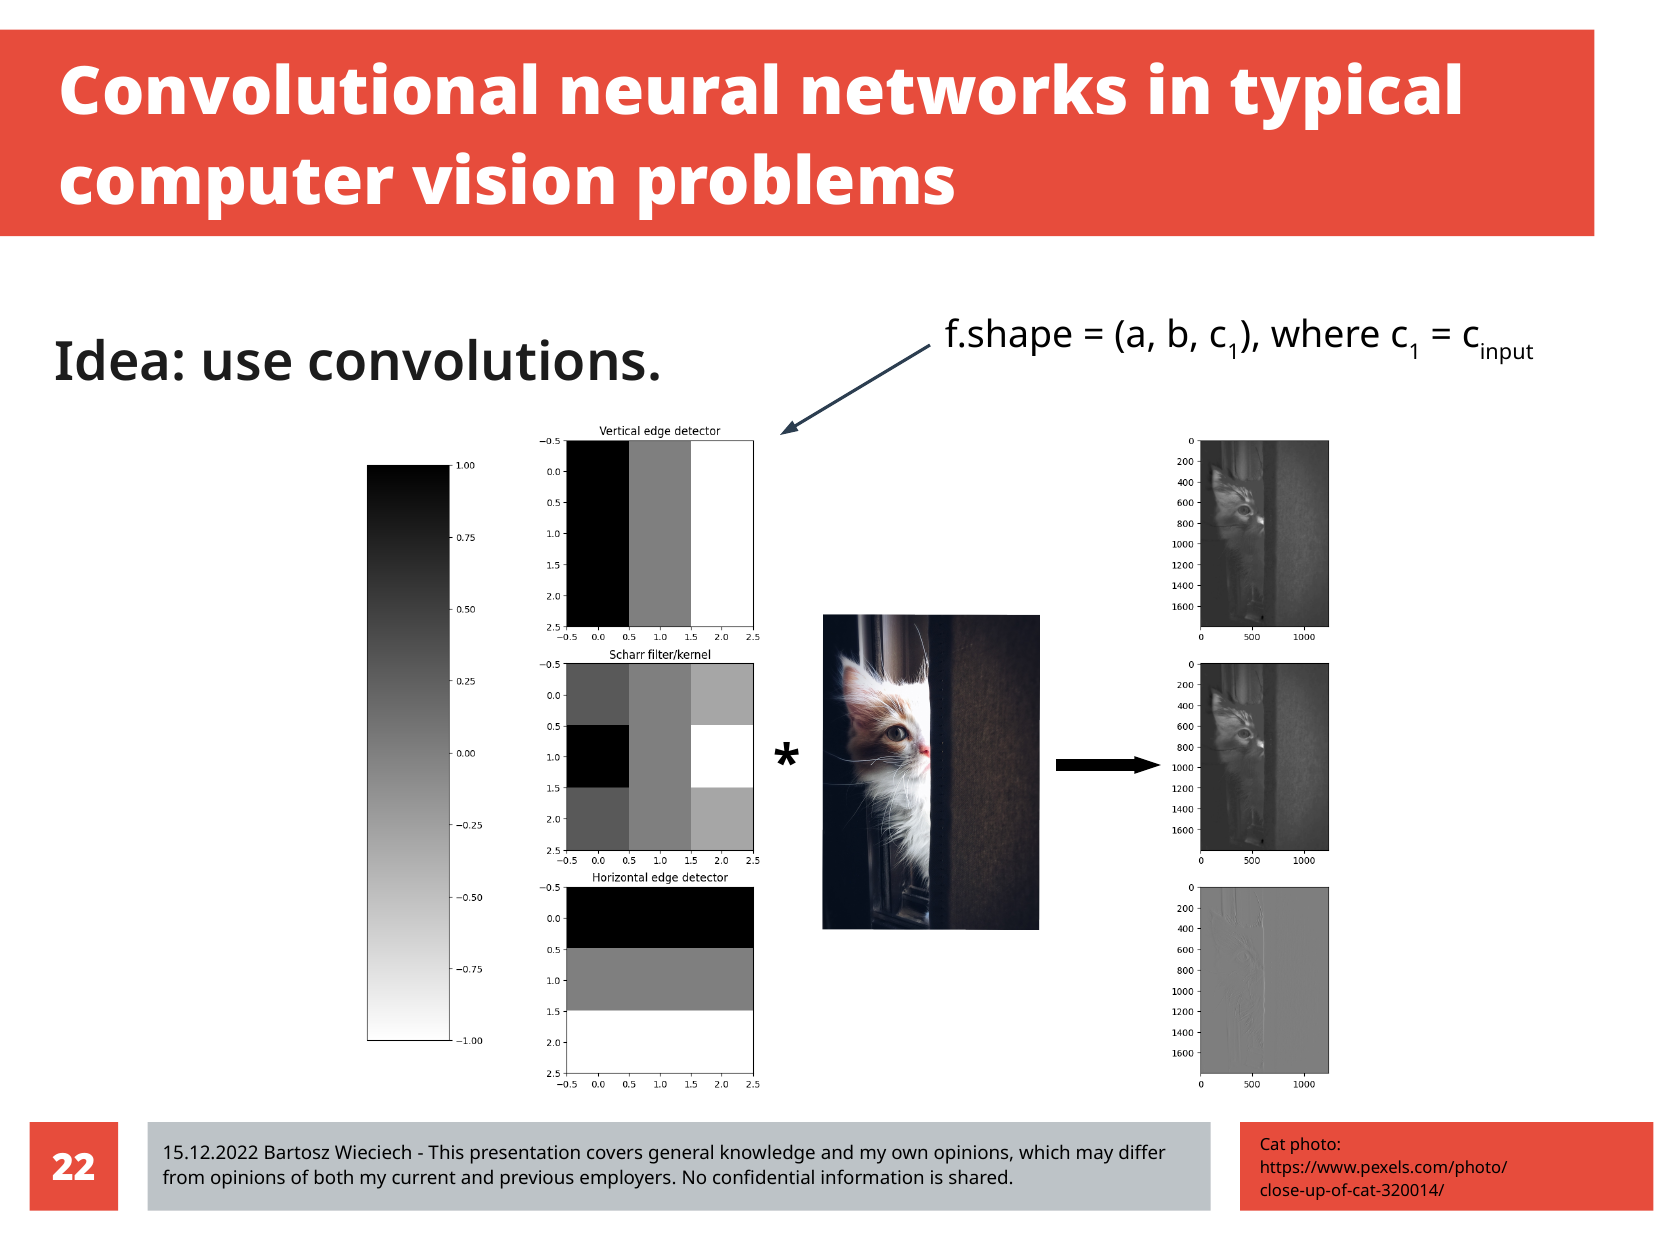

# Convolutional neural networks in typical computer vision problems
Idea: use convolutions.
f.shape = (a, b, c1), where c1 = cinput
*
22
Cat photo:
https://www.pexels.com/photo/close-up-of-cat-320014/